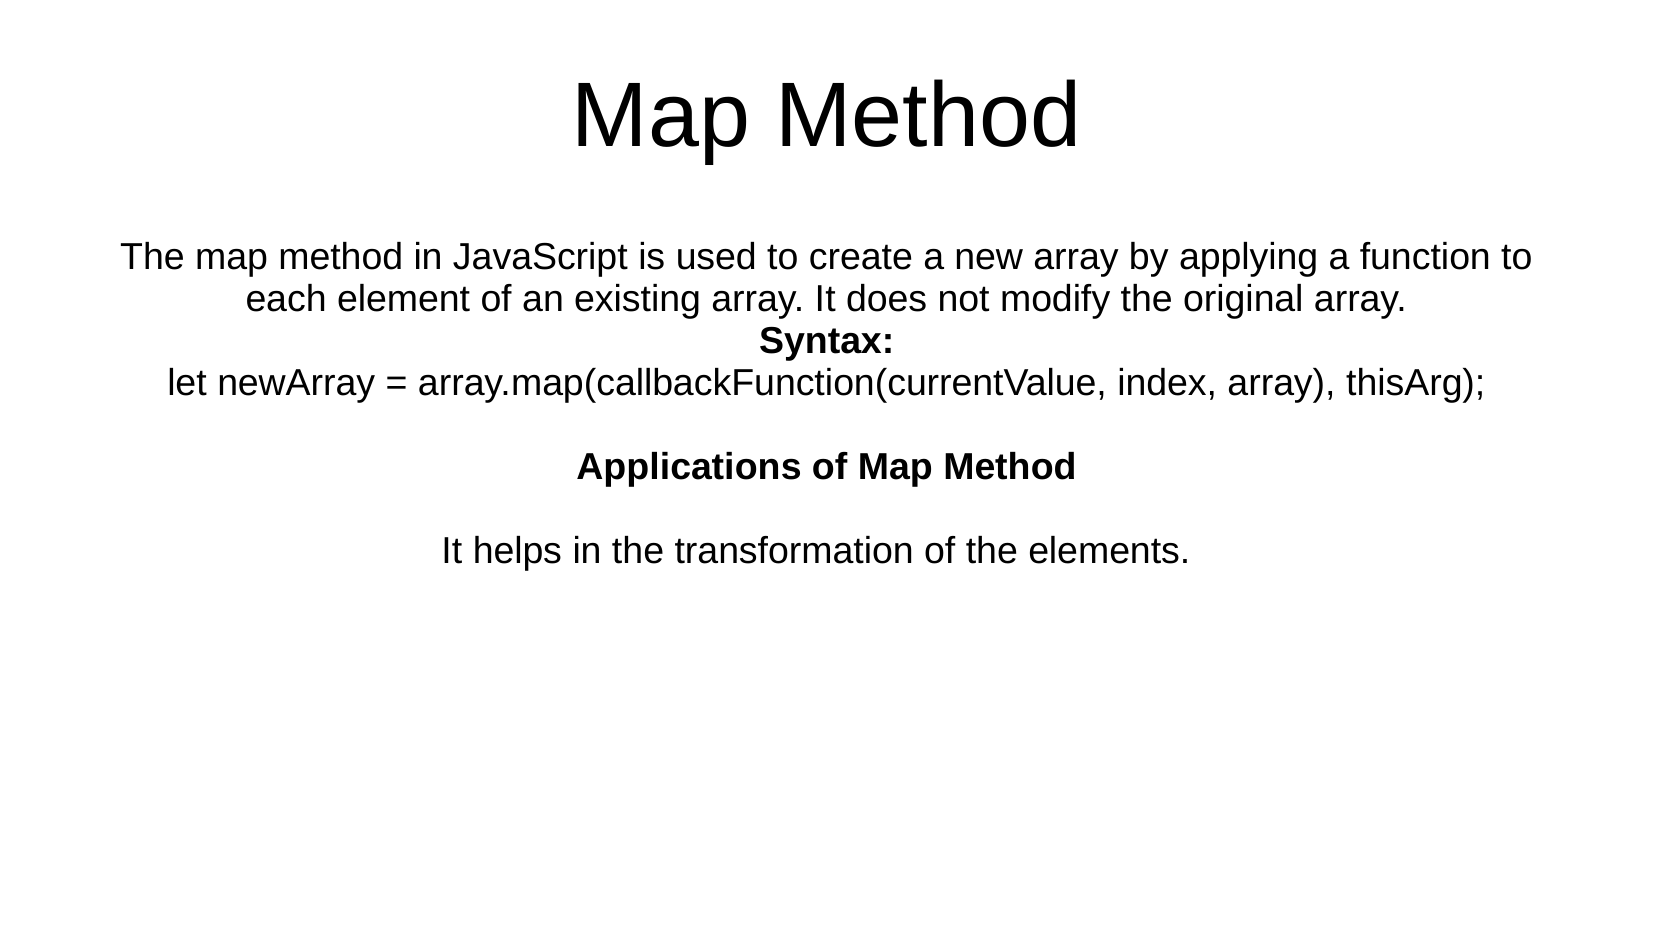

Map Method
# The map method in JavaScript is used to create a new array by applying a function to each element of an existing array. It does not modify the original array.
Syntax:
let newArray = array.map(callbackFunction(currentValue, index, array), thisArg);
Applications of Map Method
It helps in the transformation of the elements.